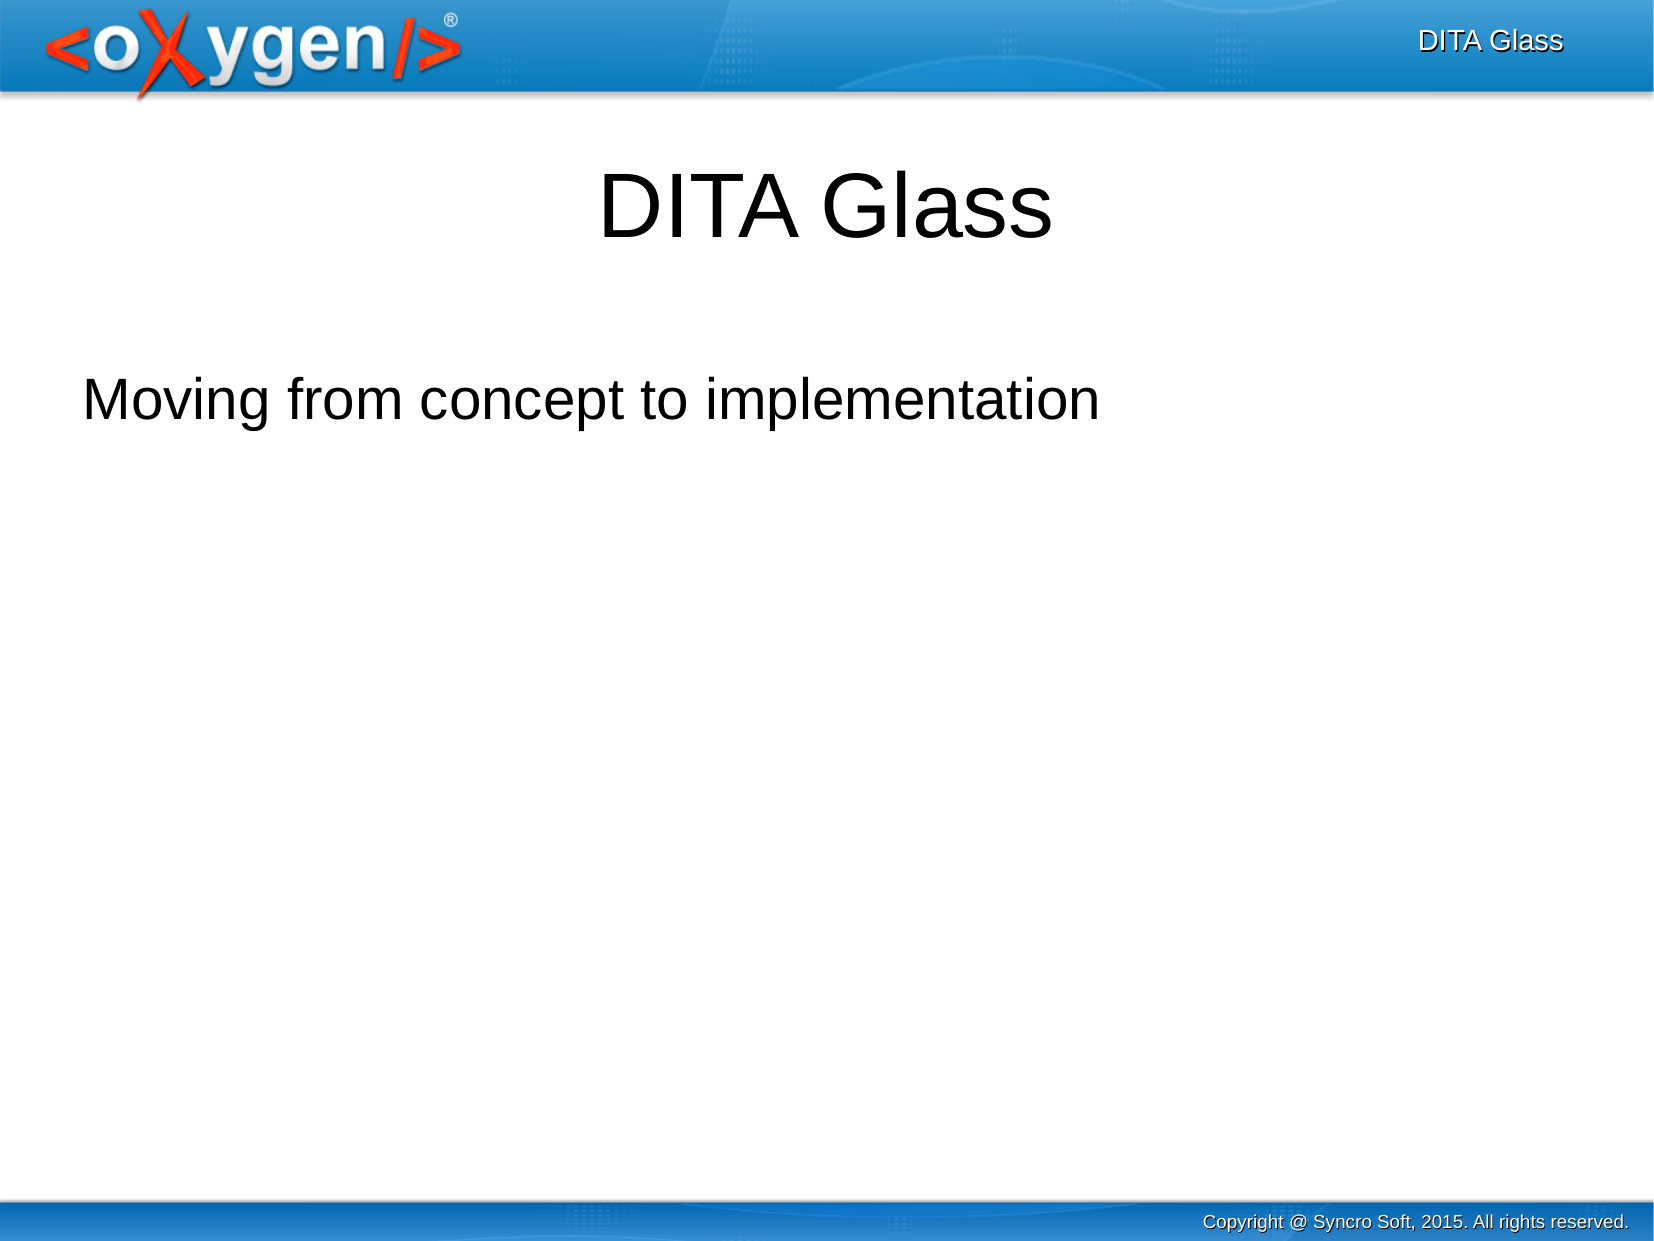

# DITA Glass
Moving from concept to implementation